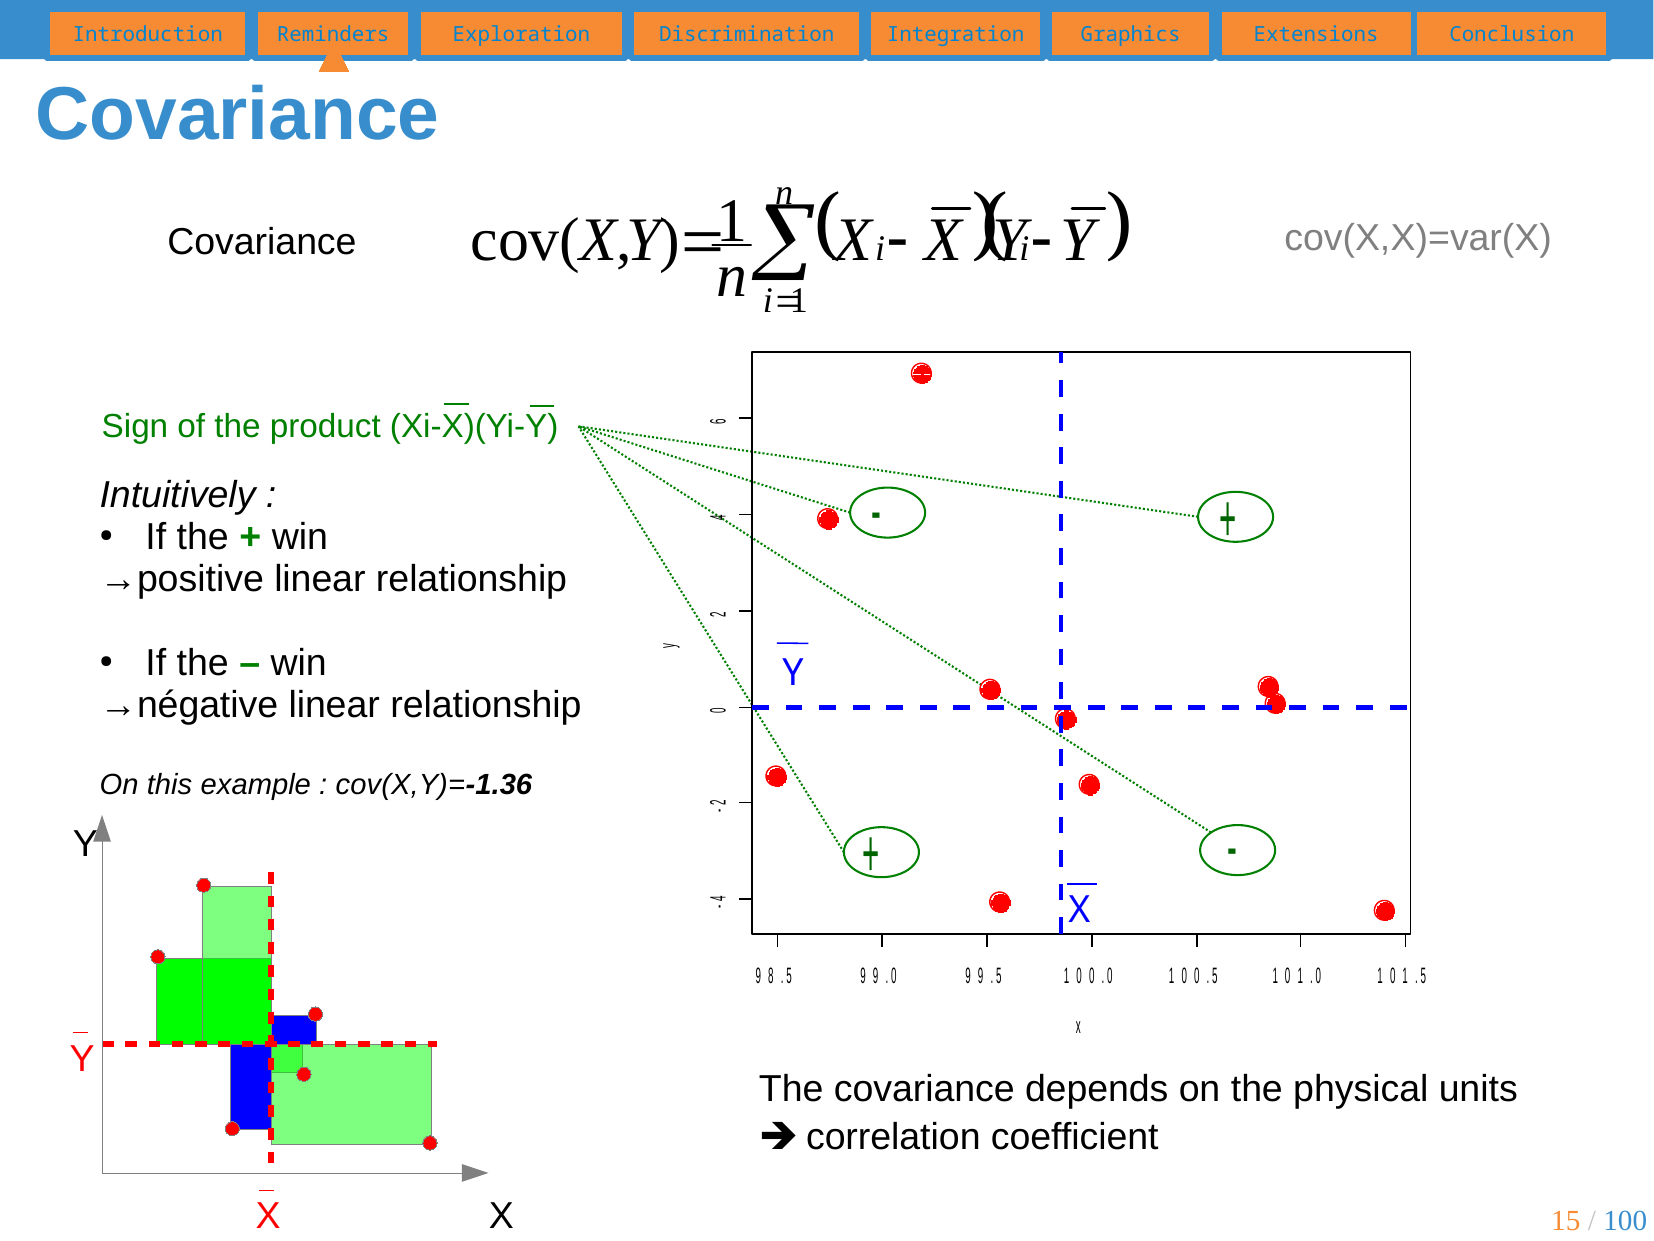

# Covariance
cov(X,X)=var(X)
Covariance
Sign of the product (Xi-X)(Yi-Y)
Intuitively :
 If the + win
→positive linear relationship
 If the – win
→négative linear relationship
On this example : cov(X,Y)=-1.36
Y
Y
X
Y
The covariance depends on the physical units  correlation coefficient
X
X
15